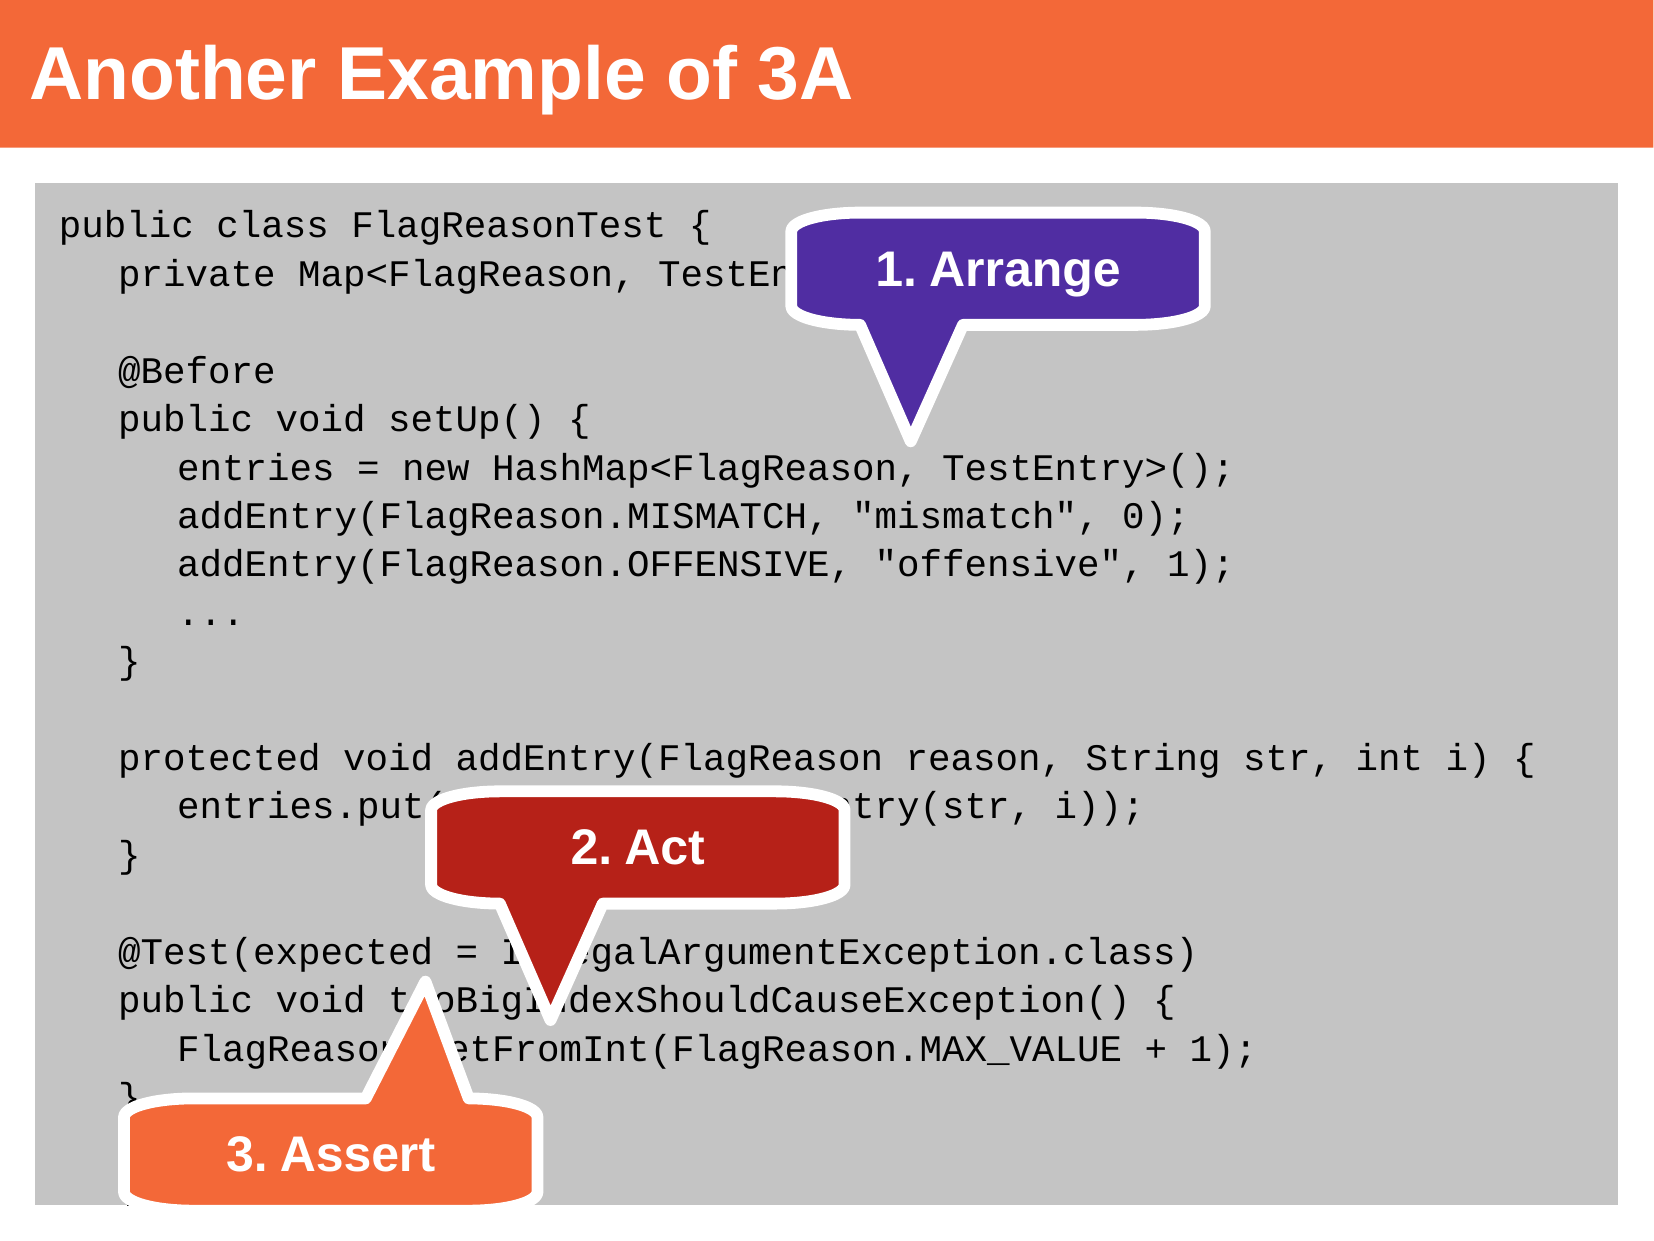

# Another Example of 3A
public class FlagReasonTest {
	private Map<FlagReason, TestEntry> entries;
	@Before
	public void setUp() {
		entries = new HashMap<FlagReason, TestEntry>();
		addEntry(FlagReason.MISMATCH, "mismatch", 0);
		addEntry(FlagReason.OFFENSIVE, "offensive", 1);
		...
	}
	protected void addEntry(FlagReason reason, String str, int i) {
		entries.put(reason, new TestEntry(str, i));
	}
	@Test(expected = IllegalArgumentException.class)
	public void tooBigIndexShouldCauseException() {
		FlagReason.getFromInt(FlagReason.MAX_VALUE + 1);
	}
	...
1. Arrange
2. Act
3. Assert
Advanced Design and Programming
20
© 2018 Dirk Riehle - Some Rights Reserved